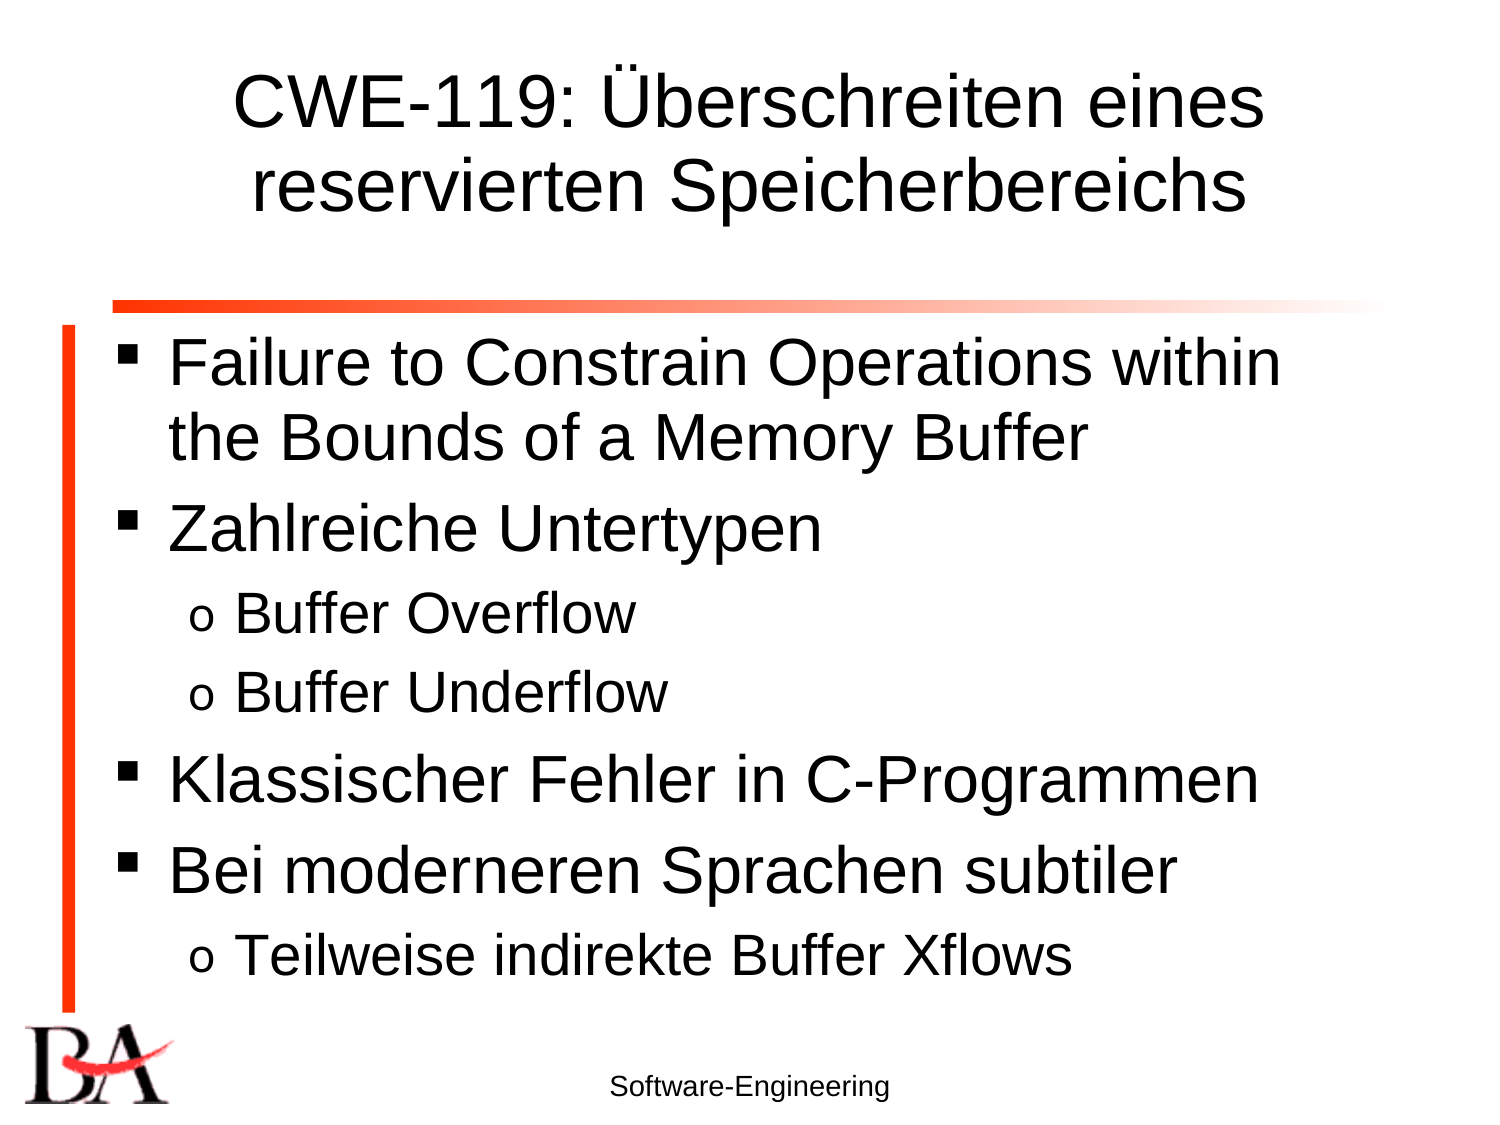

# CWE-119: Überschreiten eines reservierten Speicherbereichs
Failure to Constrain Operations within the Bounds of a Memory Buffer
Zahlreiche Untertypen
Buffer Overflow
Buffer Underflow
Klassischer Fehler in C-Programmen
Bei moderneren Sprachen subtiler
Teilweise indirekte Buffer Xflows